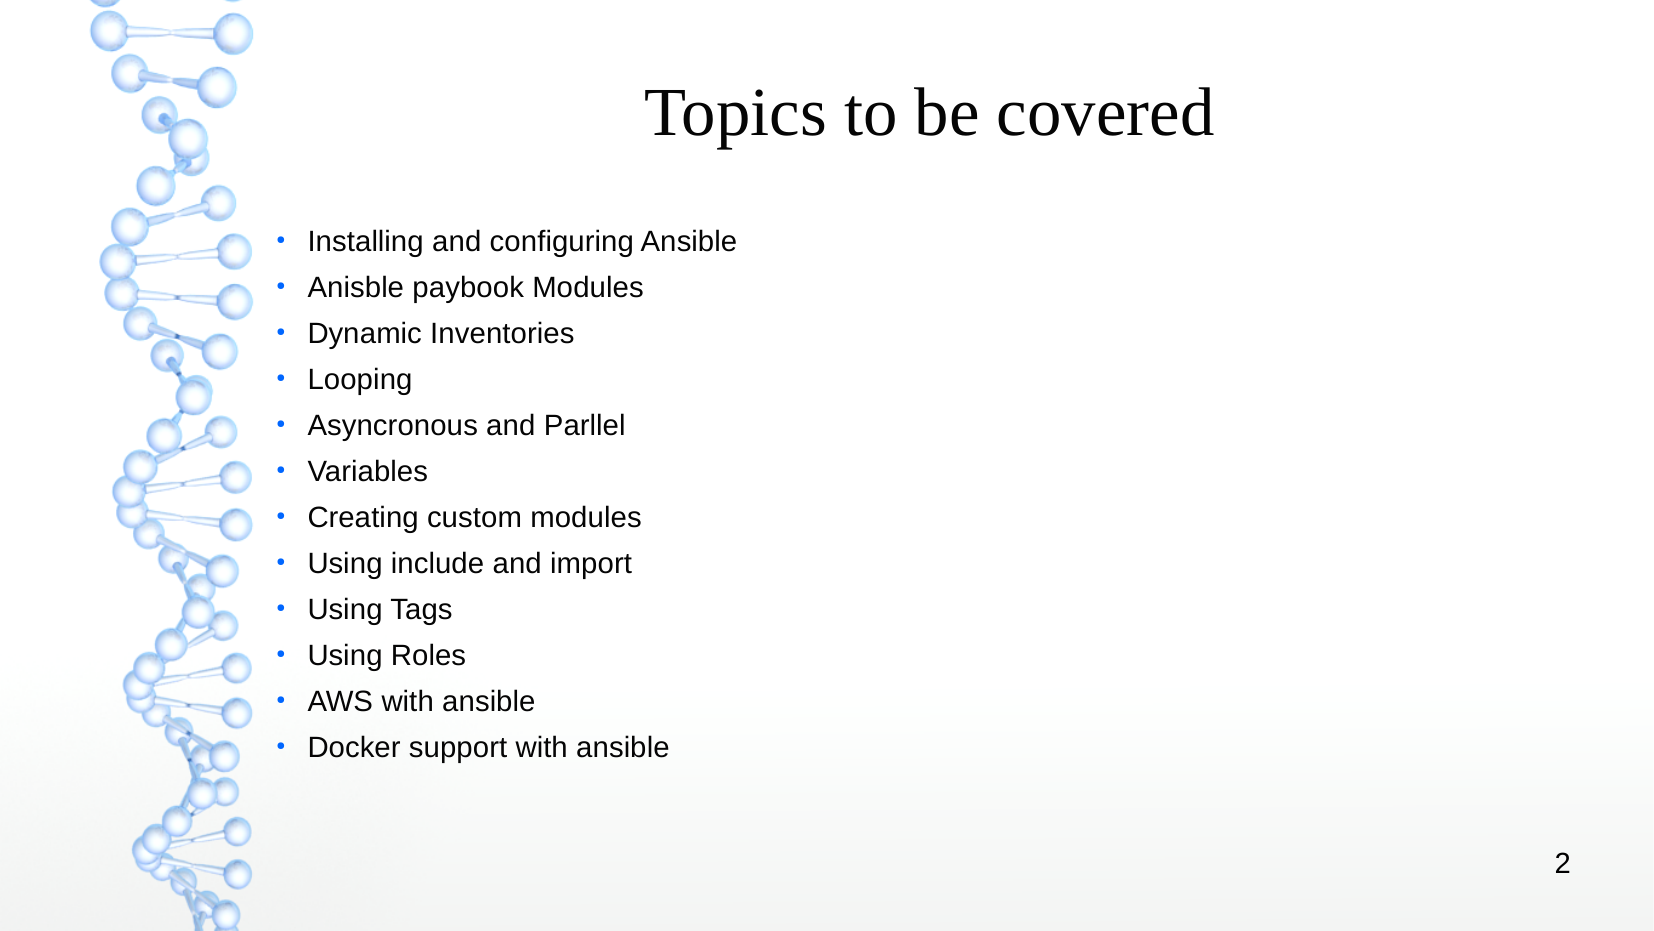

# Topics to be covered
Installing and configuring Ansible
Anisble paybook Modules
Dynamic Inventories
Looping
Asyncronous and Parllel
Variables
Creating custom modules
Using include and import
Using Tags
Using Roles
AWS with ansible
Docker support with ansible
2